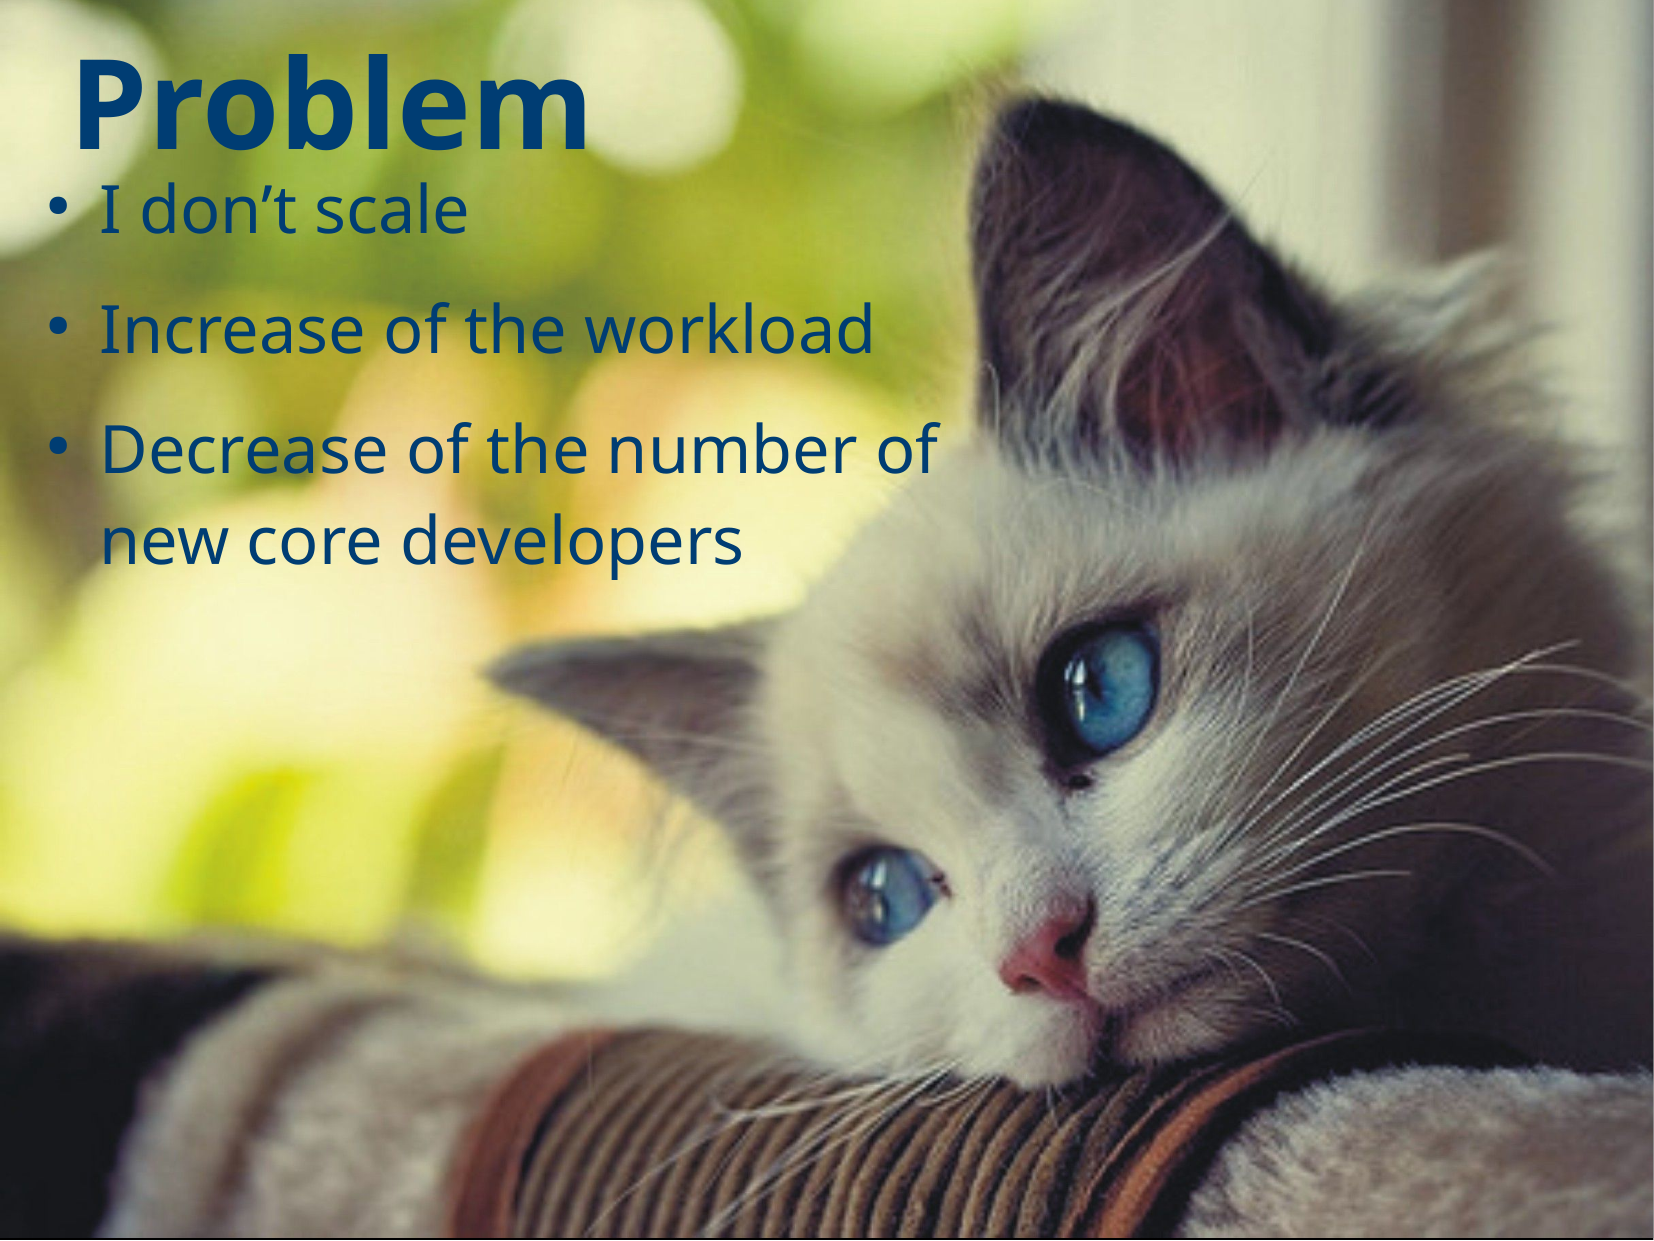

Problem
# I don’t scale
Increase of the workload
Decrease of the number of new core developers